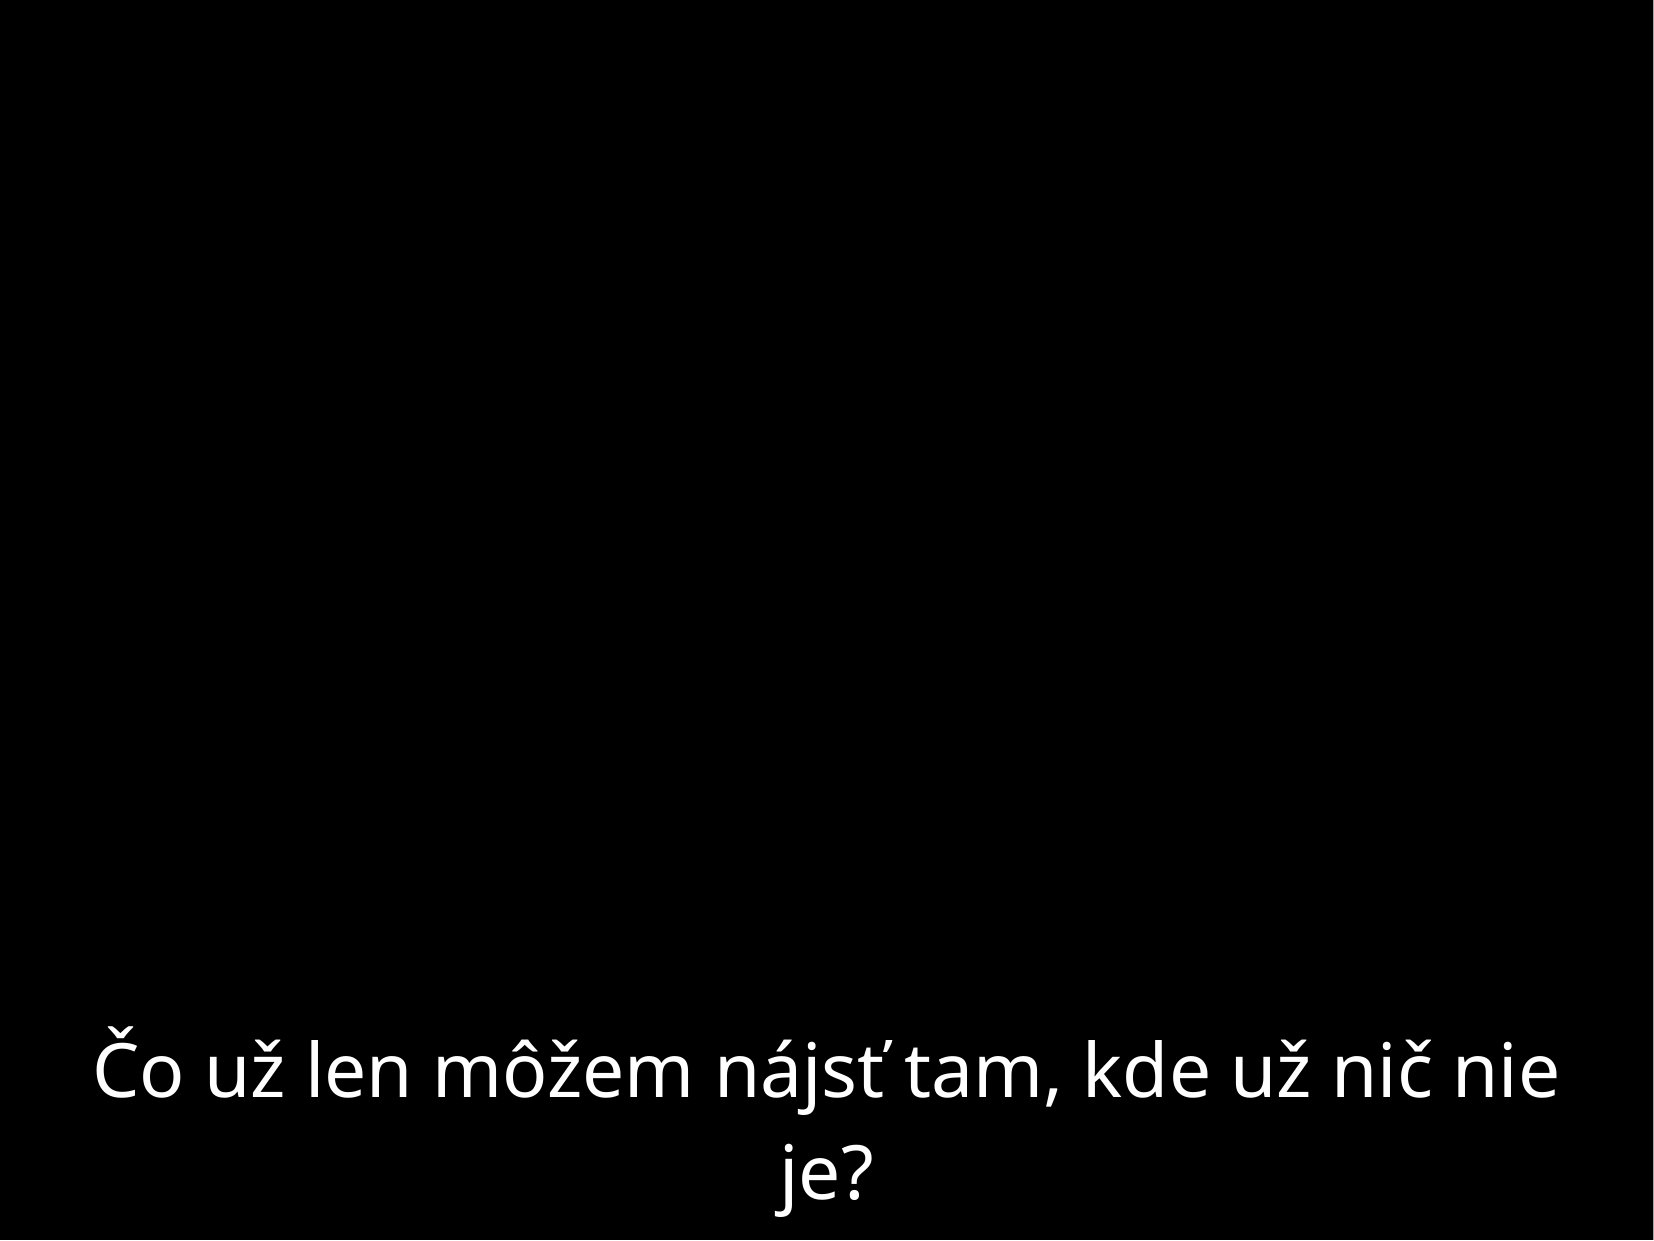

# Čo už len môžem nájsť tam, kde už nič nie je?